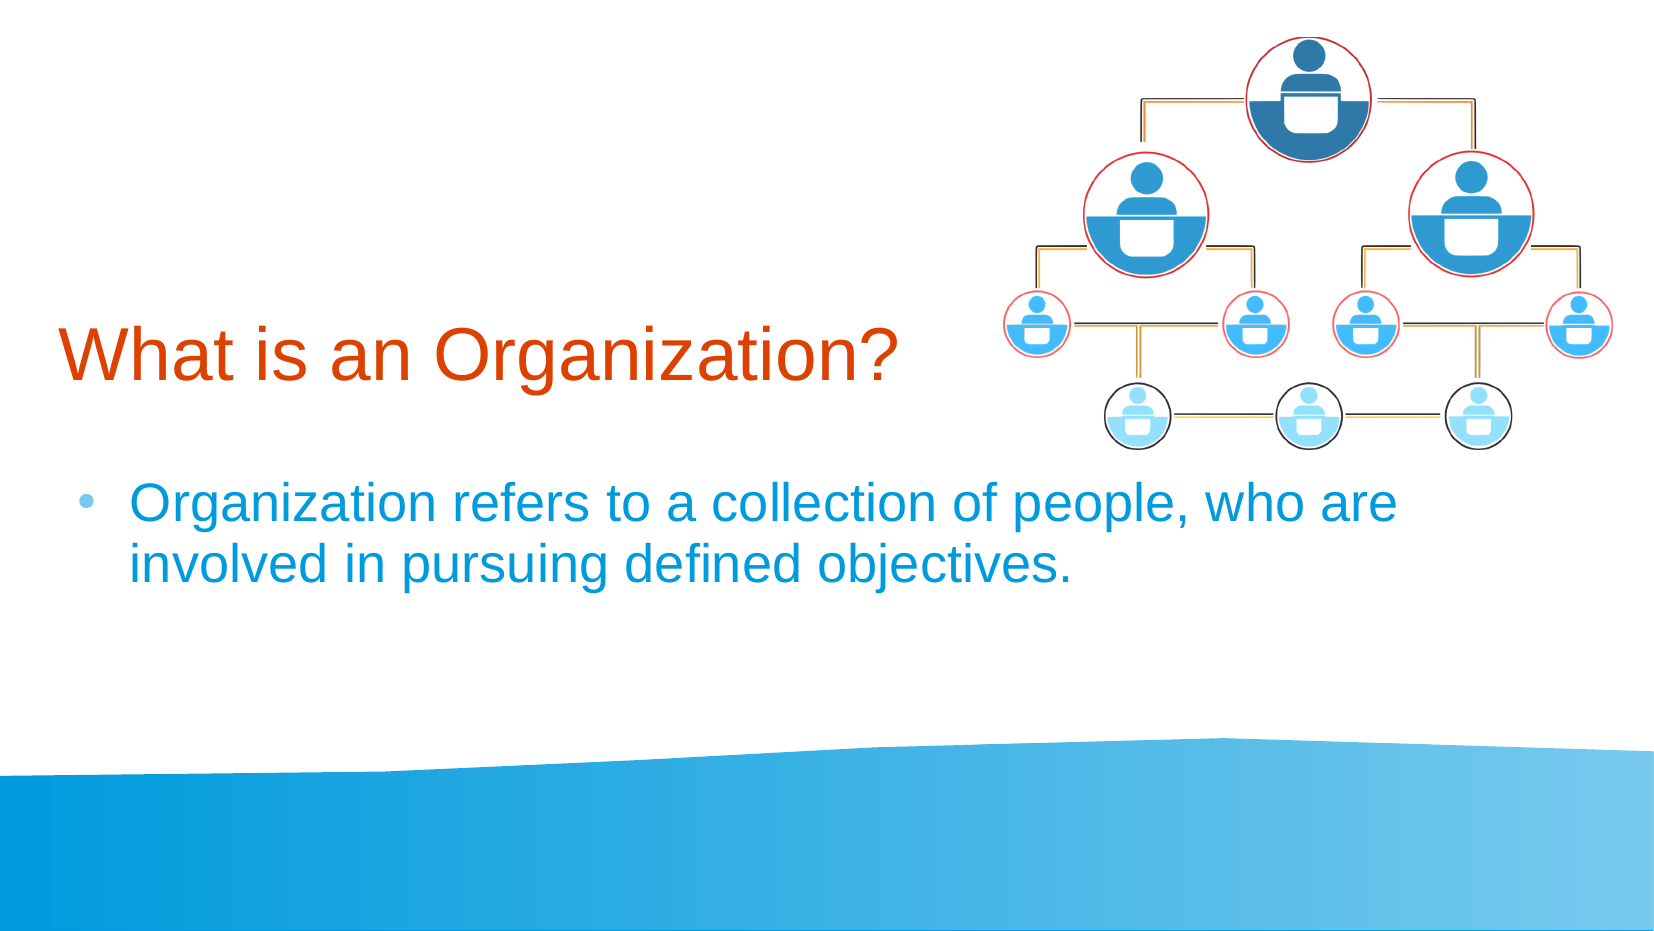

# What is an Organization?
Organization refers to a collection of people, who are involved in pursuing defined objectives.